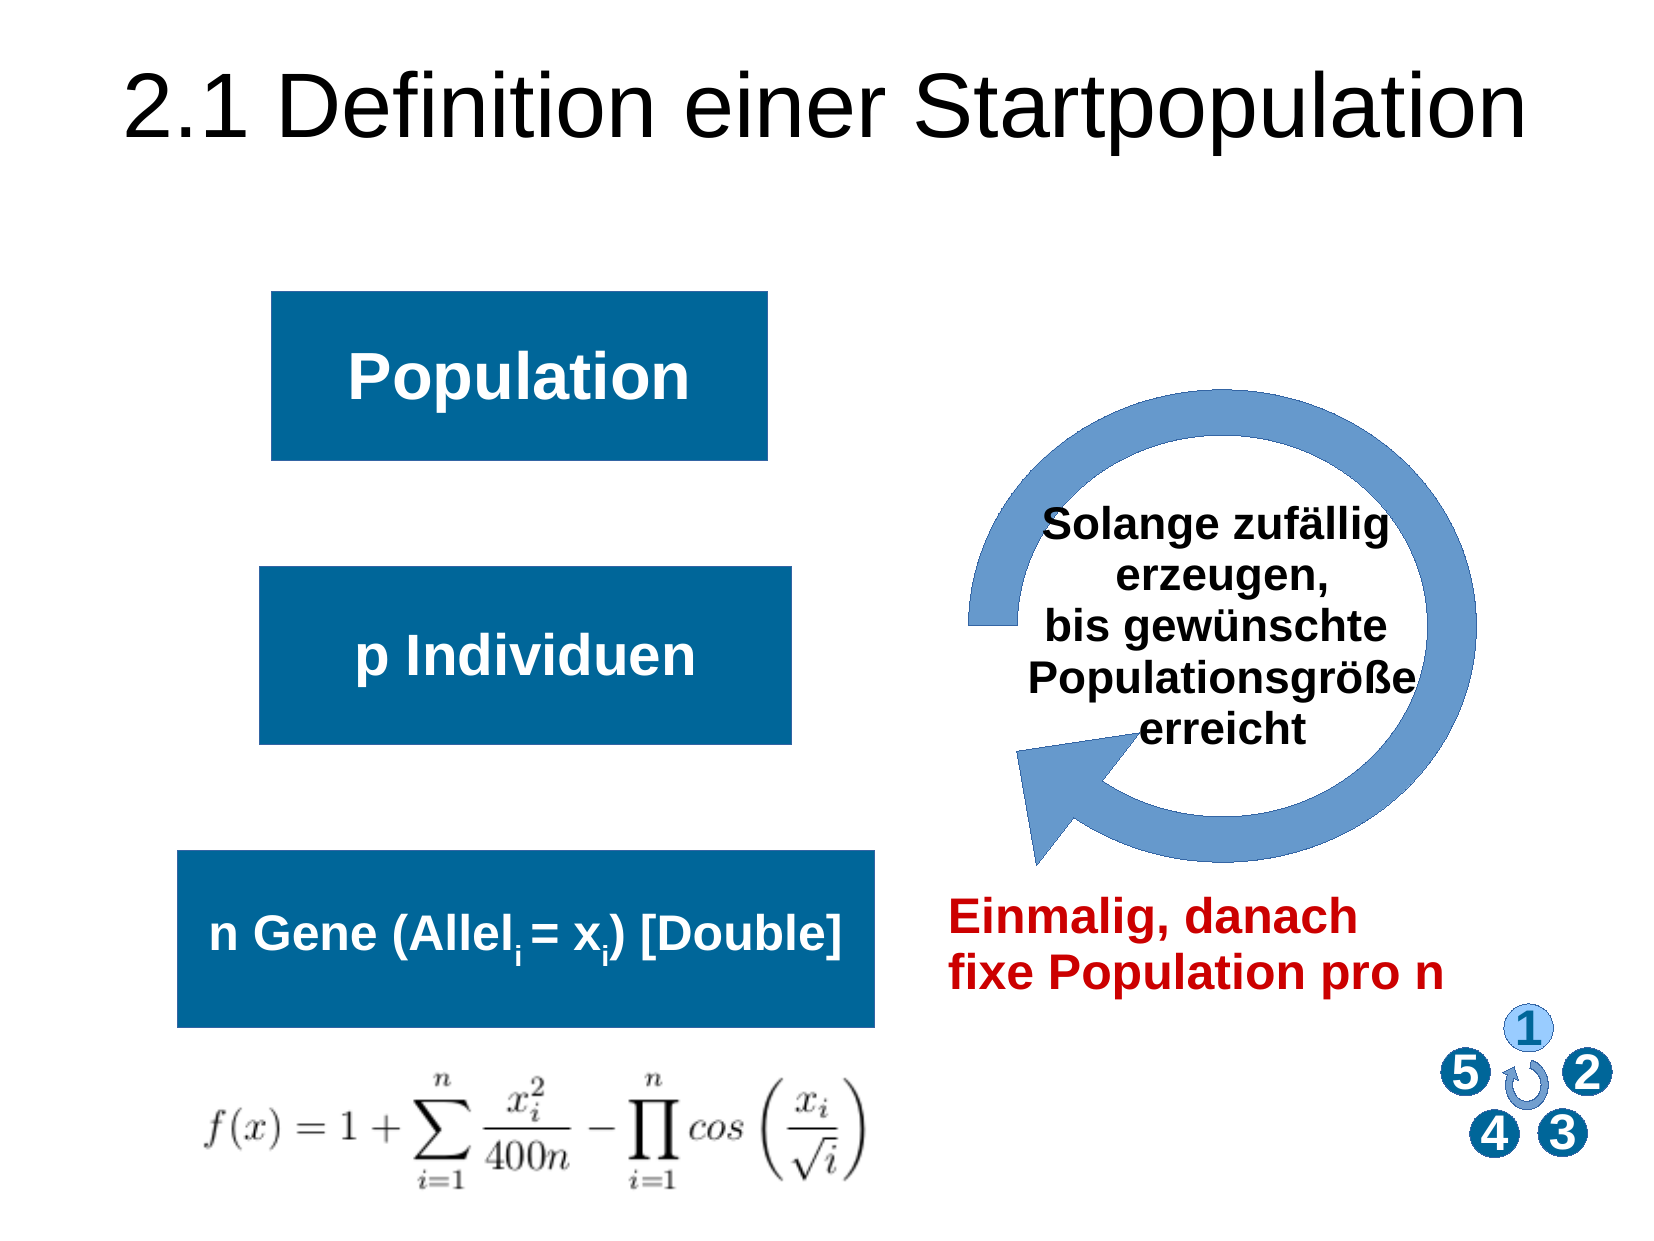

# 2.1 Definition einer Startpopulation
Population
Solange zufällig
erzeugen,
bis gewünschte
Populationsgröße
erreicht
p Individuen
n Gene (Alleli = xi) [Double]
Einmalig, danach fixe Population pro n
1
5
2
3
4